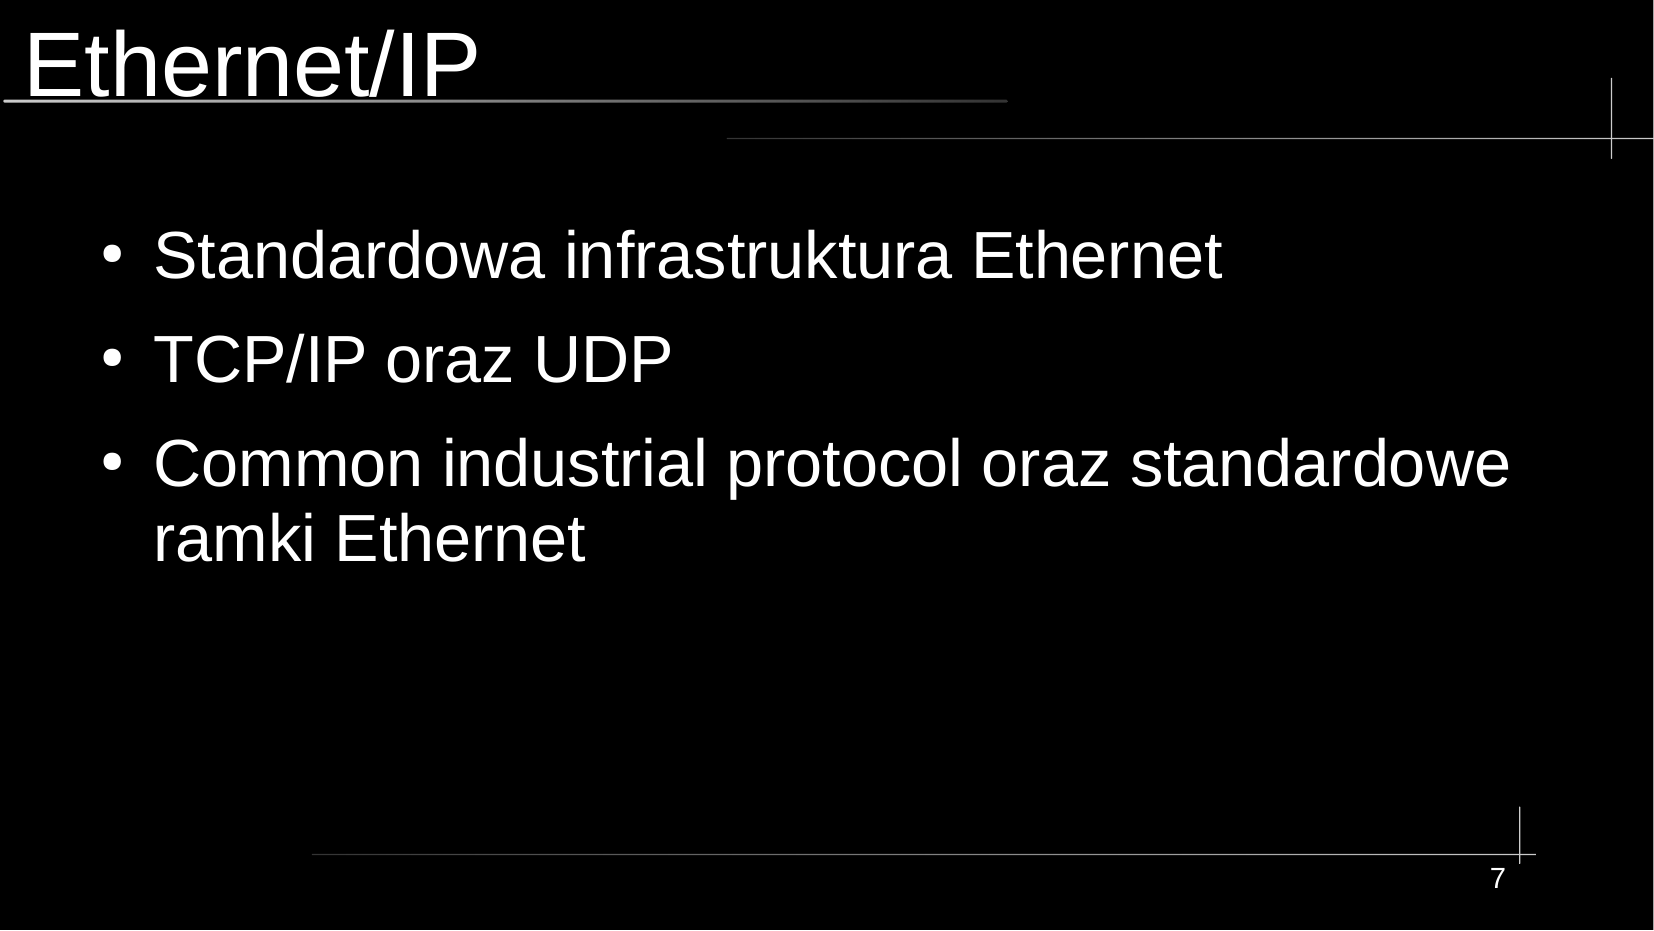

# Ethernet/IP
Standardowa infrastruktura Ethernet
TCP/IP oraz UDP
Common industrial protocol oraz standardowe ramki Ethernet
7